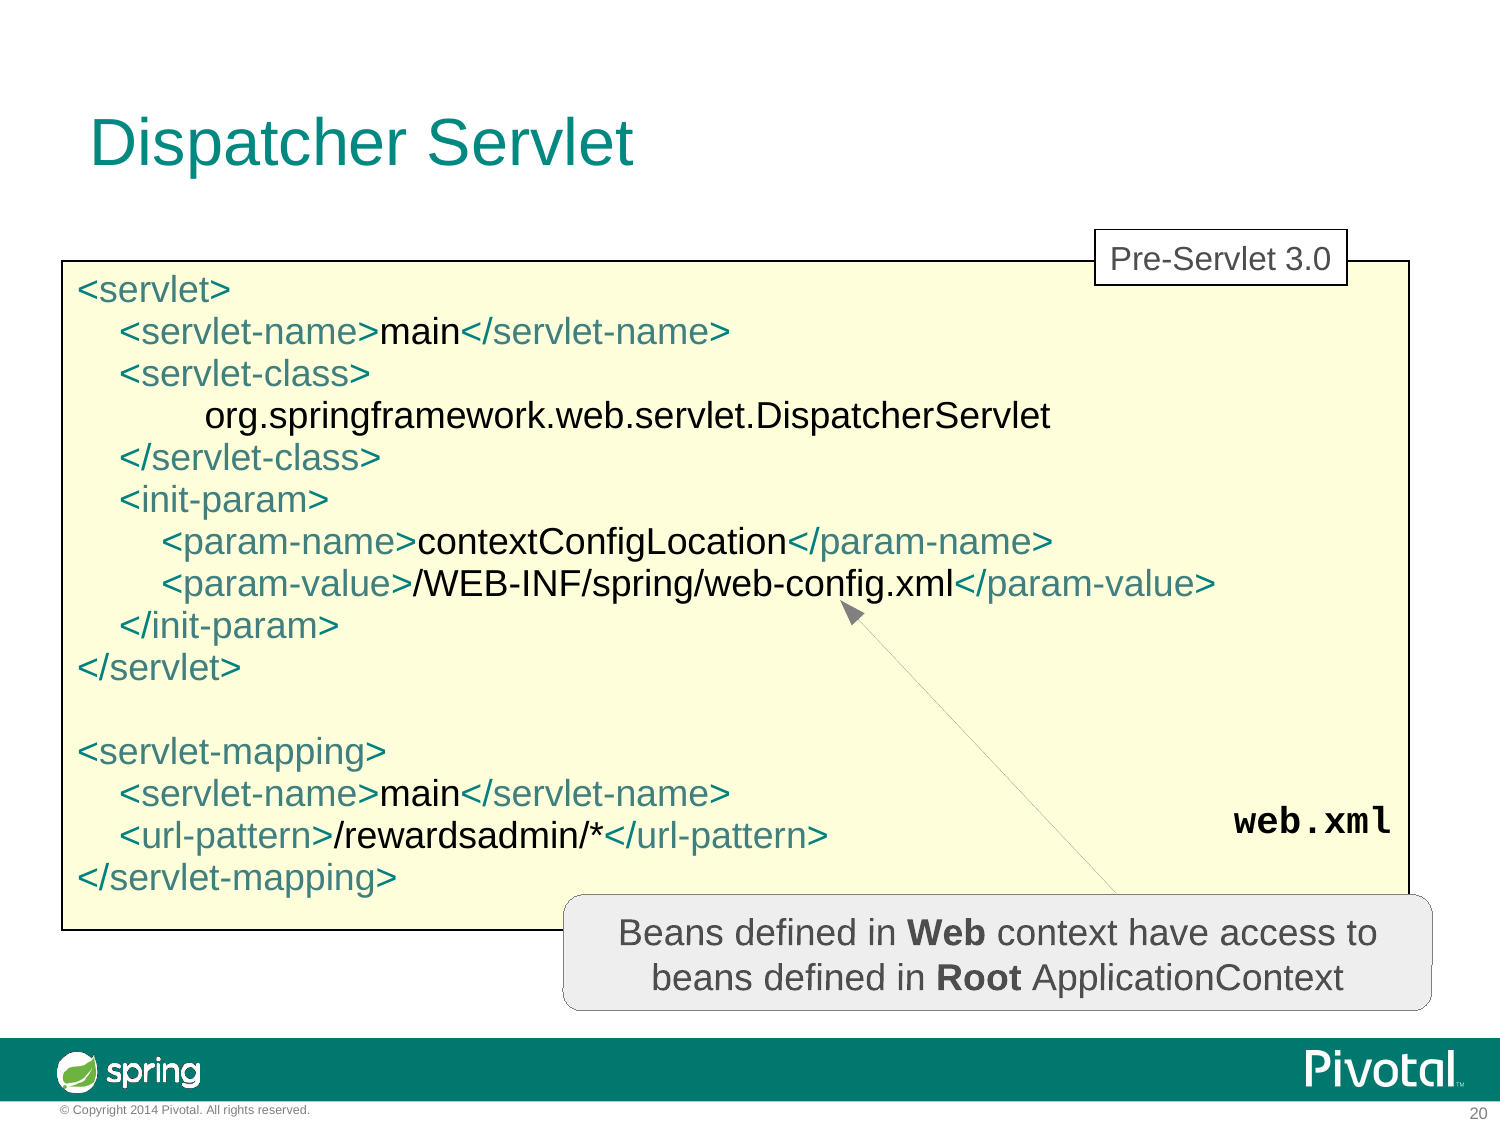

# Dispatcher Servlet
Pre-Servlet 3.0
<servlet>
 <servlet-name>main</servlet-name>
 <servlet-class>
	 org.springframework.web.servlet.DispatcherServlet
 </servlet-class>
 <init-param>
 <param-name>contextConfigLocation</param-name>
 <param-value>/WEB-INF/spring/web-config.xml</param-value>
 </init-param>
</servlet>
<servlet-mapping>
 <servlet-name>main</servlet-name>
 <url-pattern>/rewardsadmin/*</url-pattern>
</servlet-mapping>
web.xml
Beans defined in Web context have access to beans defined in Root ApplicationContext